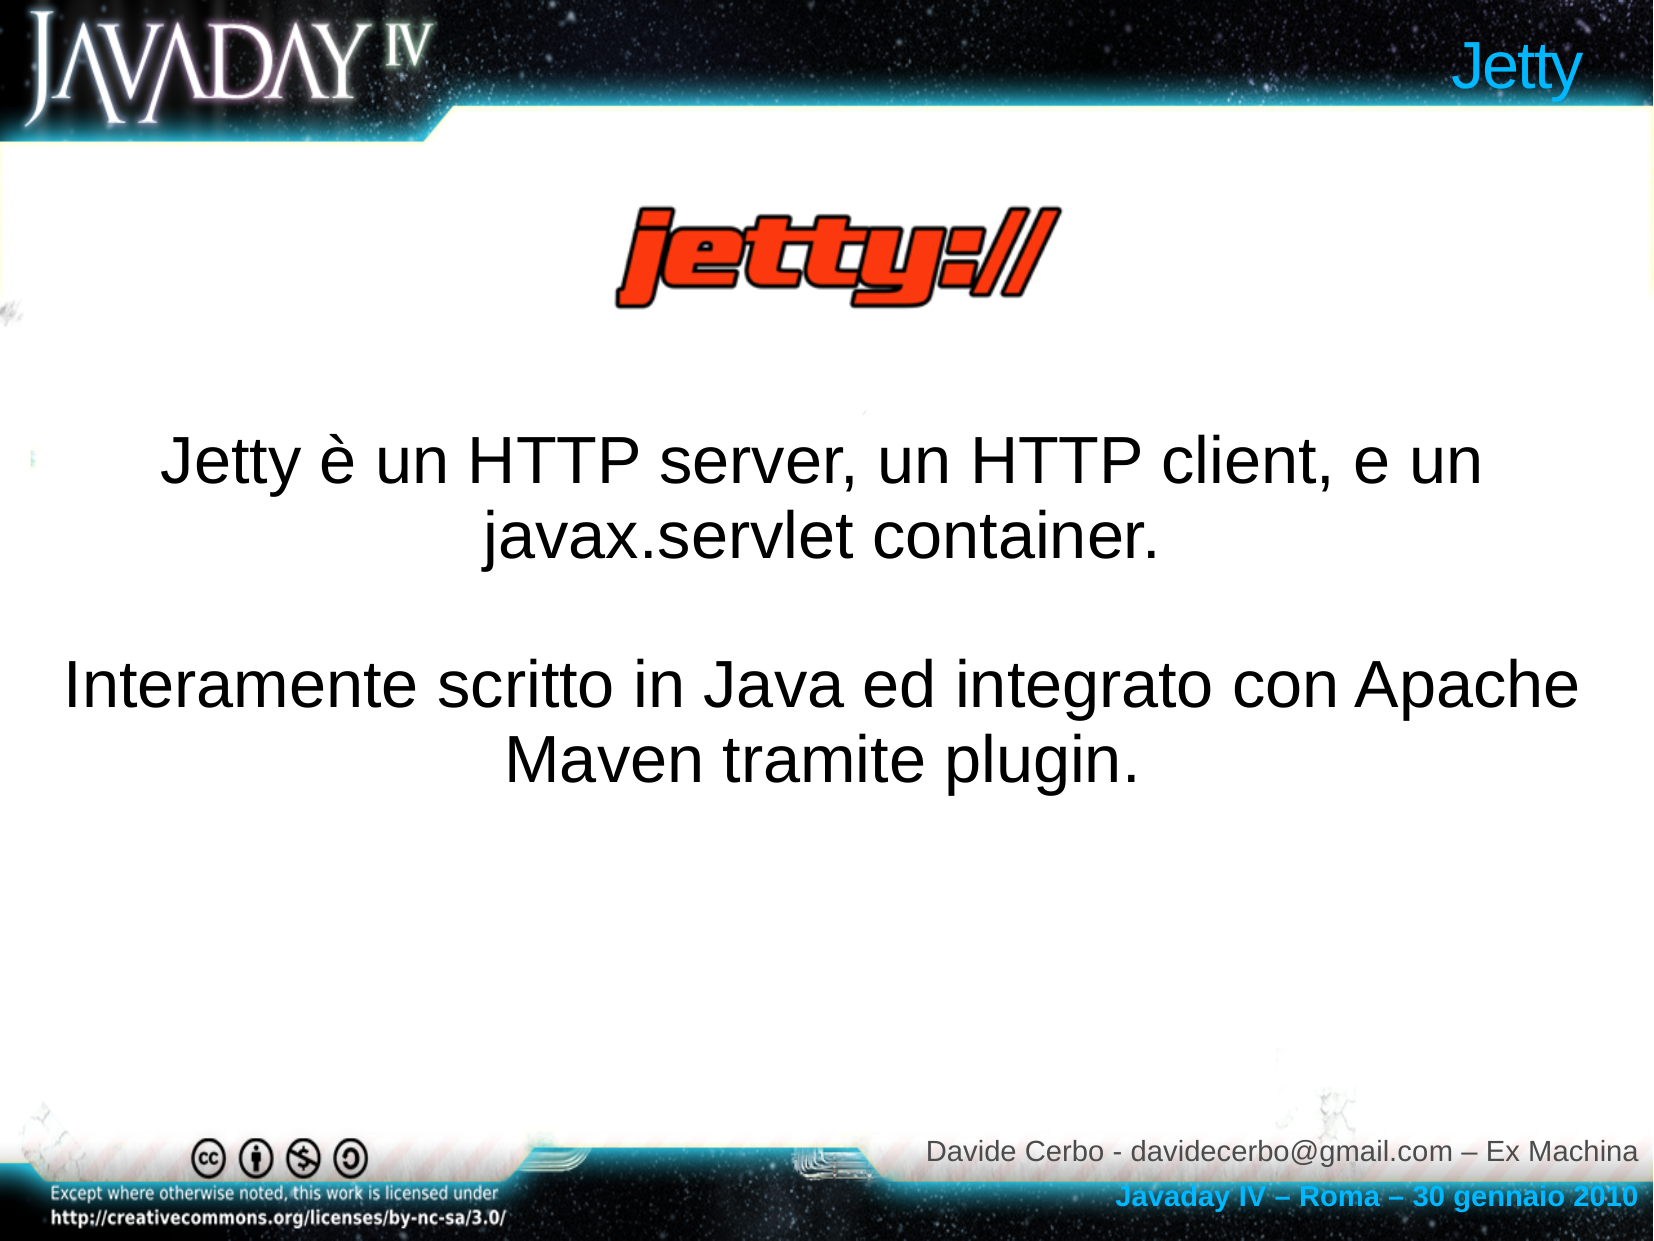

# Jetty
Jetty è un HTTP server, un HTTP client, e un javax.servlet container.
Interamente scritto in Java ed integrato con Apache Maven tramite plugin.